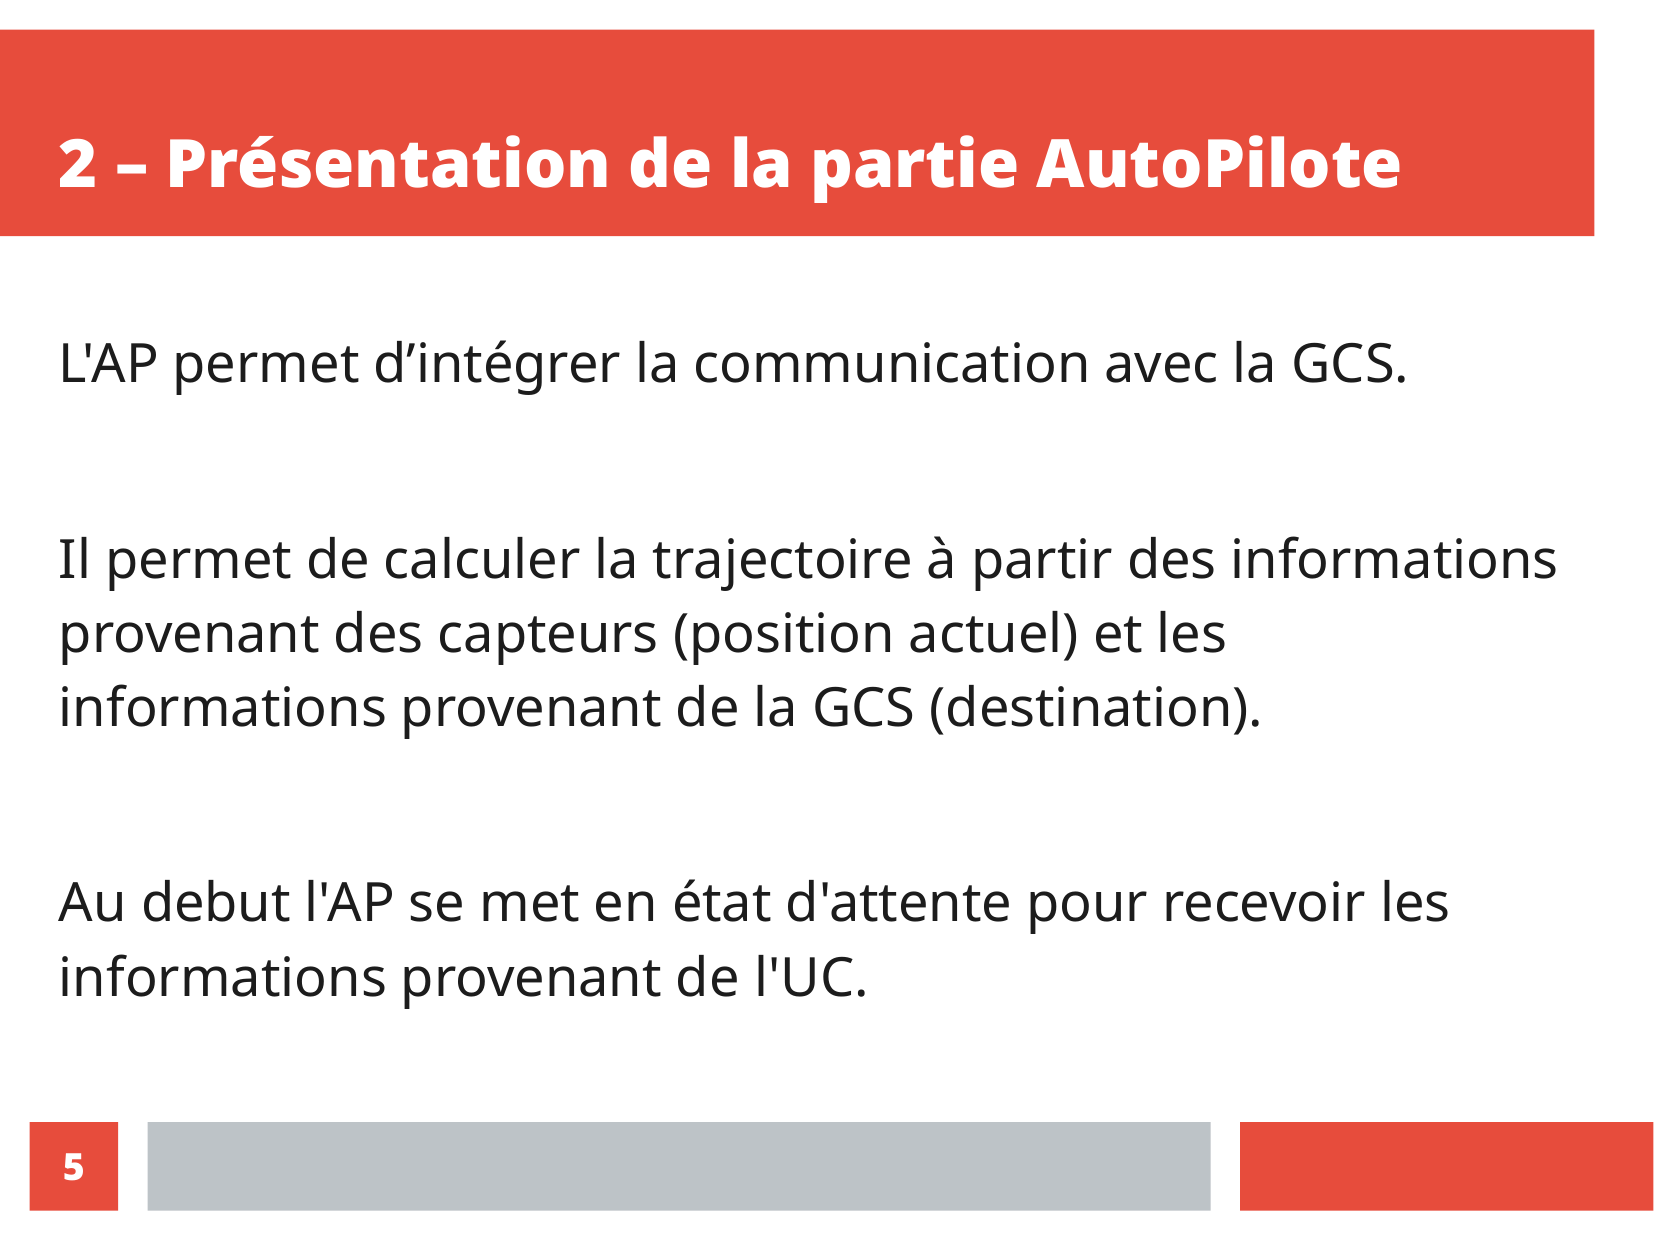

# 2 – Présentation de la partie AutoPilote
L'AP permet d’intégrer la communication avec la GCS.
Il permet de calculer la trajectoire à partir des informations provenant des capteurs (position actuel) et les informations provenant de la GCS (destination).
Au debut l'AP se met en état d'attente pour recevoir les informations provenant de l'UC.
5